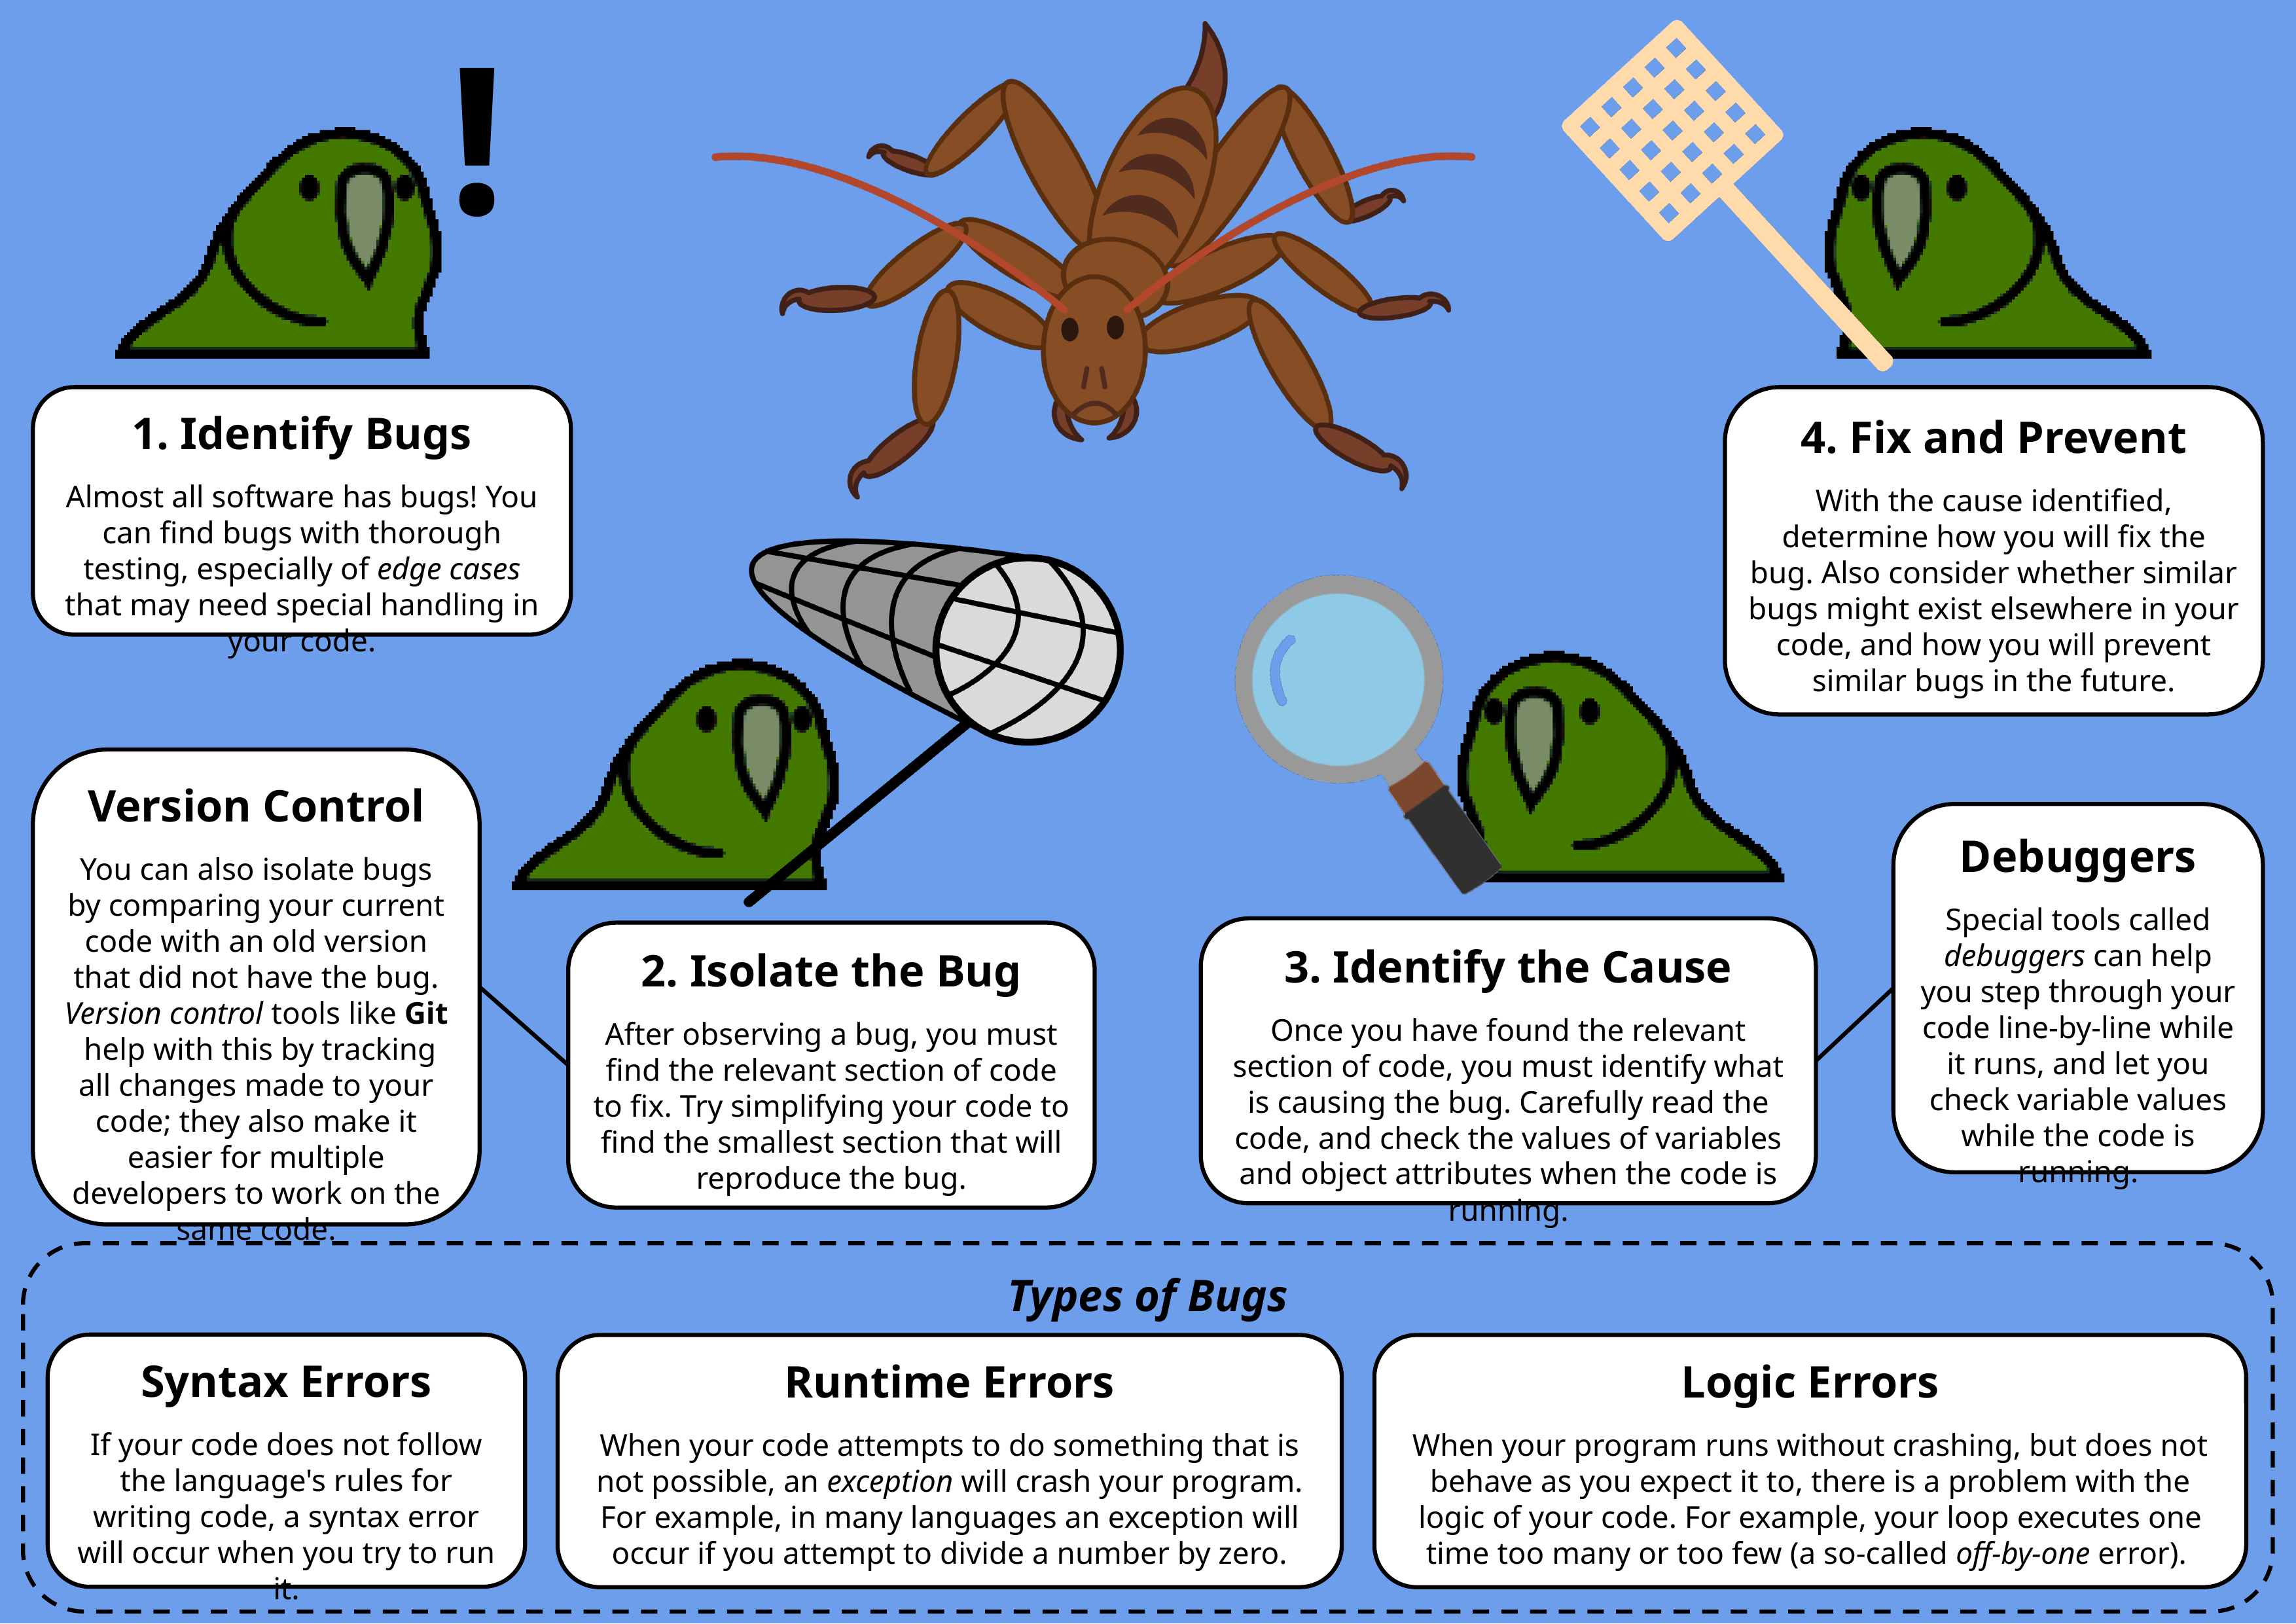

!
1. Identify Bugs
Almost all software has bugs! You can find bugs with thorough testing, especially of edge cases that may need special handling in your code.
4. Fix and Prevent
With the cause identified, determine how you will fix the bug. Also consider whether similar bugs might exist elsewhere in your code, and how you will prevent similar bugs in the future.
Version Control
You can also isolate bugs by comparing your current code with an old version that did not have the bug. Version control tools like Git help with this by tracking all changes made to your code; they also make it easier for multiple developers to work on the same code.
Debuggers
Special tools called debuggers can help you step through your code line-by-line while it runs, and let you check variable values while the code is running.
3. Identify the Cause
Once you have found the relevant section of code, you must identify what is causing the bug. Carefully read the code, and check the values of variables and object attributes when the code is running.
2. Isolate the Bug
After observing a bug, you must find the relevant section of code to fix. Try simplifying your code to find the smallest section that will reproduce the bug.
Types of Bugs
Syntax Errors
If your code does not follow the language's rules for writing code, a syntax error will occur when you try to run it.
Runtime Errors
When your code attempts to do something that is not possible, an exception will crash your program. For example, in many languages an exception will occur if you attempt to divide a number by zero.
Logic Errors
When your program runs without crashing, but does not behave as you expect it to, there is a problem with the logic of your code. For example, your loop executes one time too many or too few (a so-called off-by-one error).